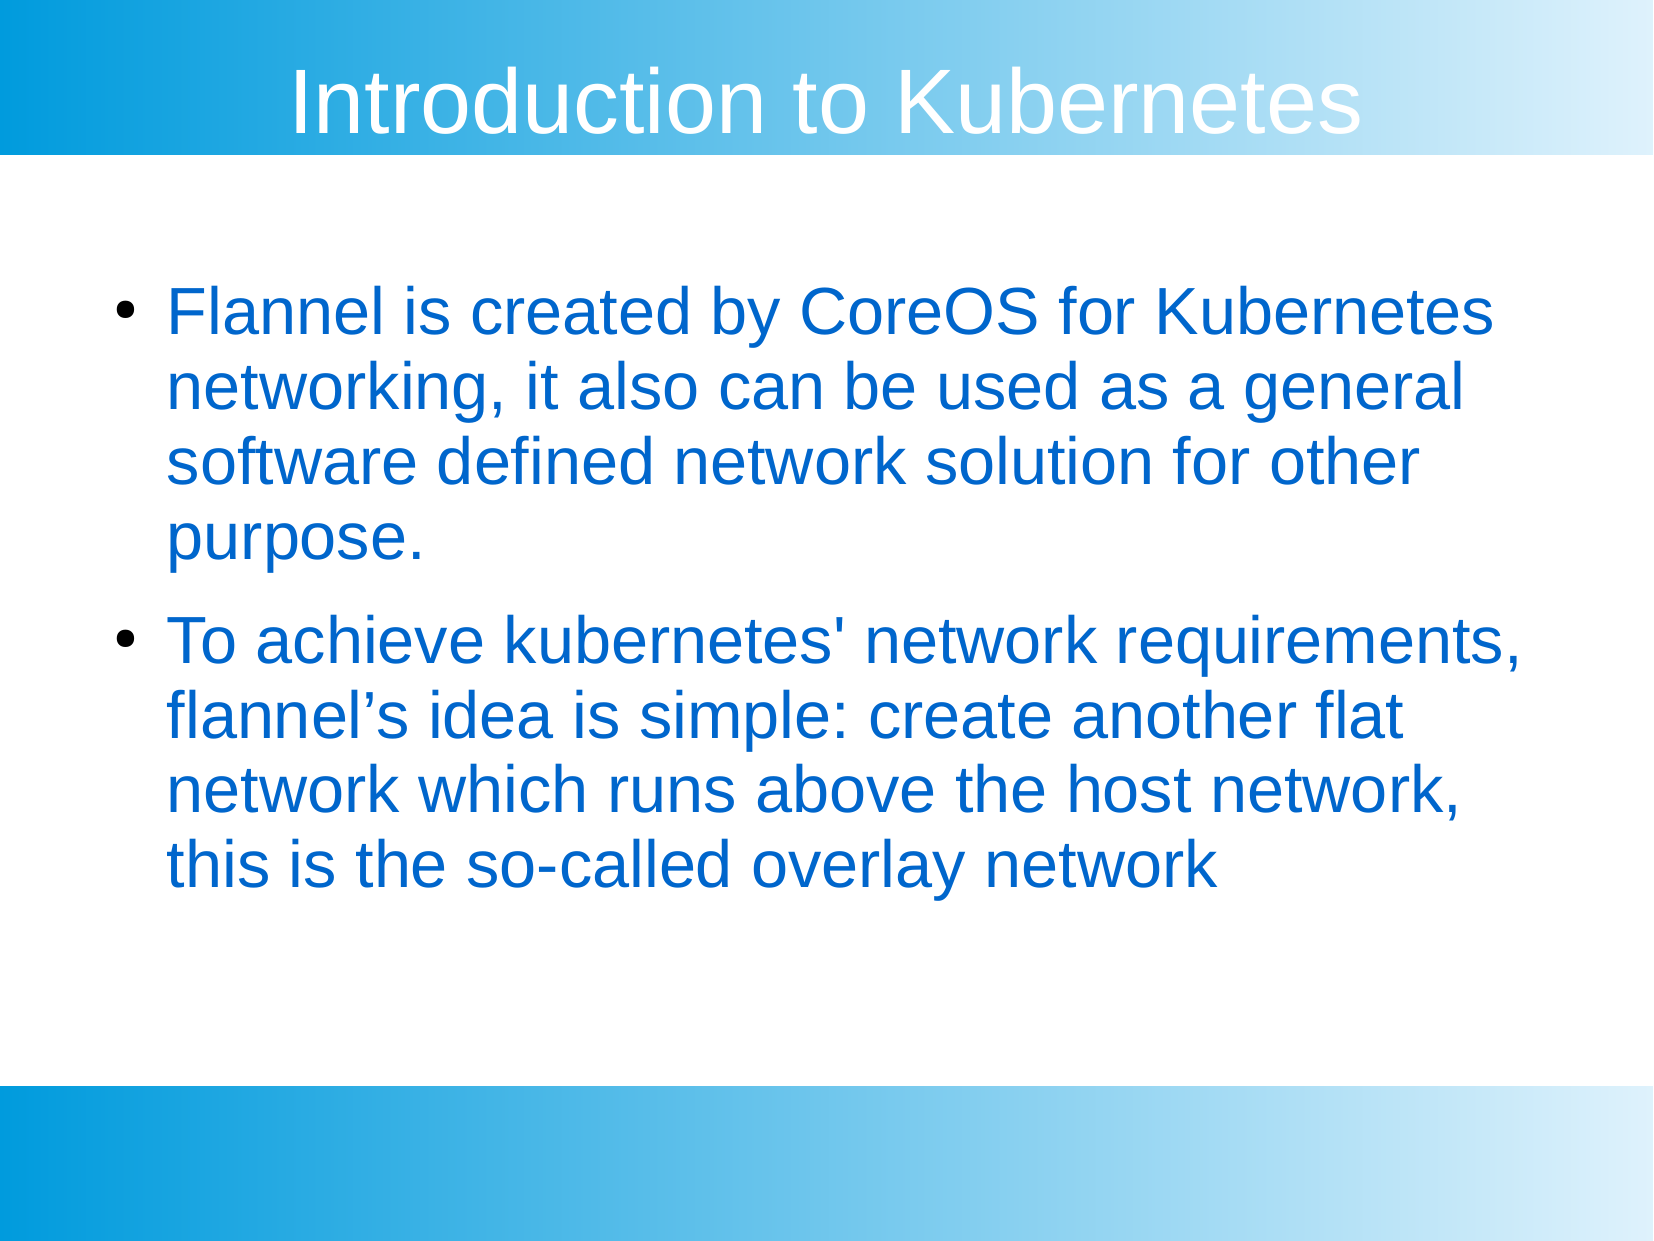

# Introduction to Kubernetes
Flannel is created by CoreOS for Kubernetes networking, it also can be used as a general software defined network solution for other purpose.
To achieve kubernetes' network requirements, flannel’s idea is simple: create another flat network which runs above the host network, this is the so-called overlay network